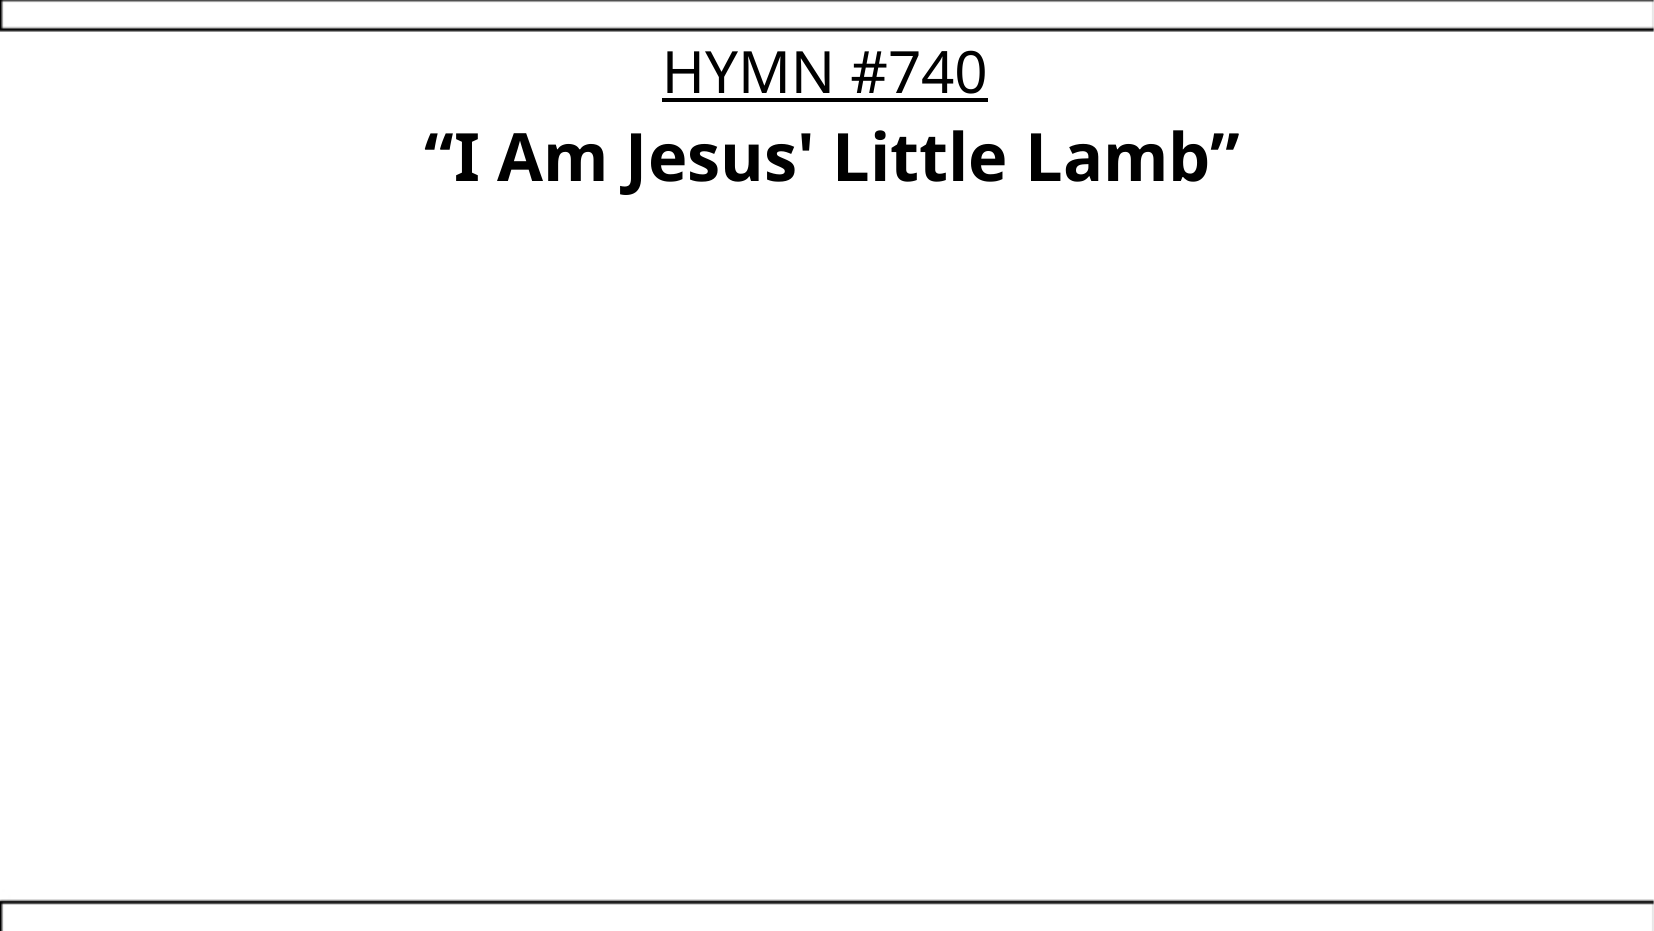

HYMN #740
“I Am Jesus' Little Lamb”